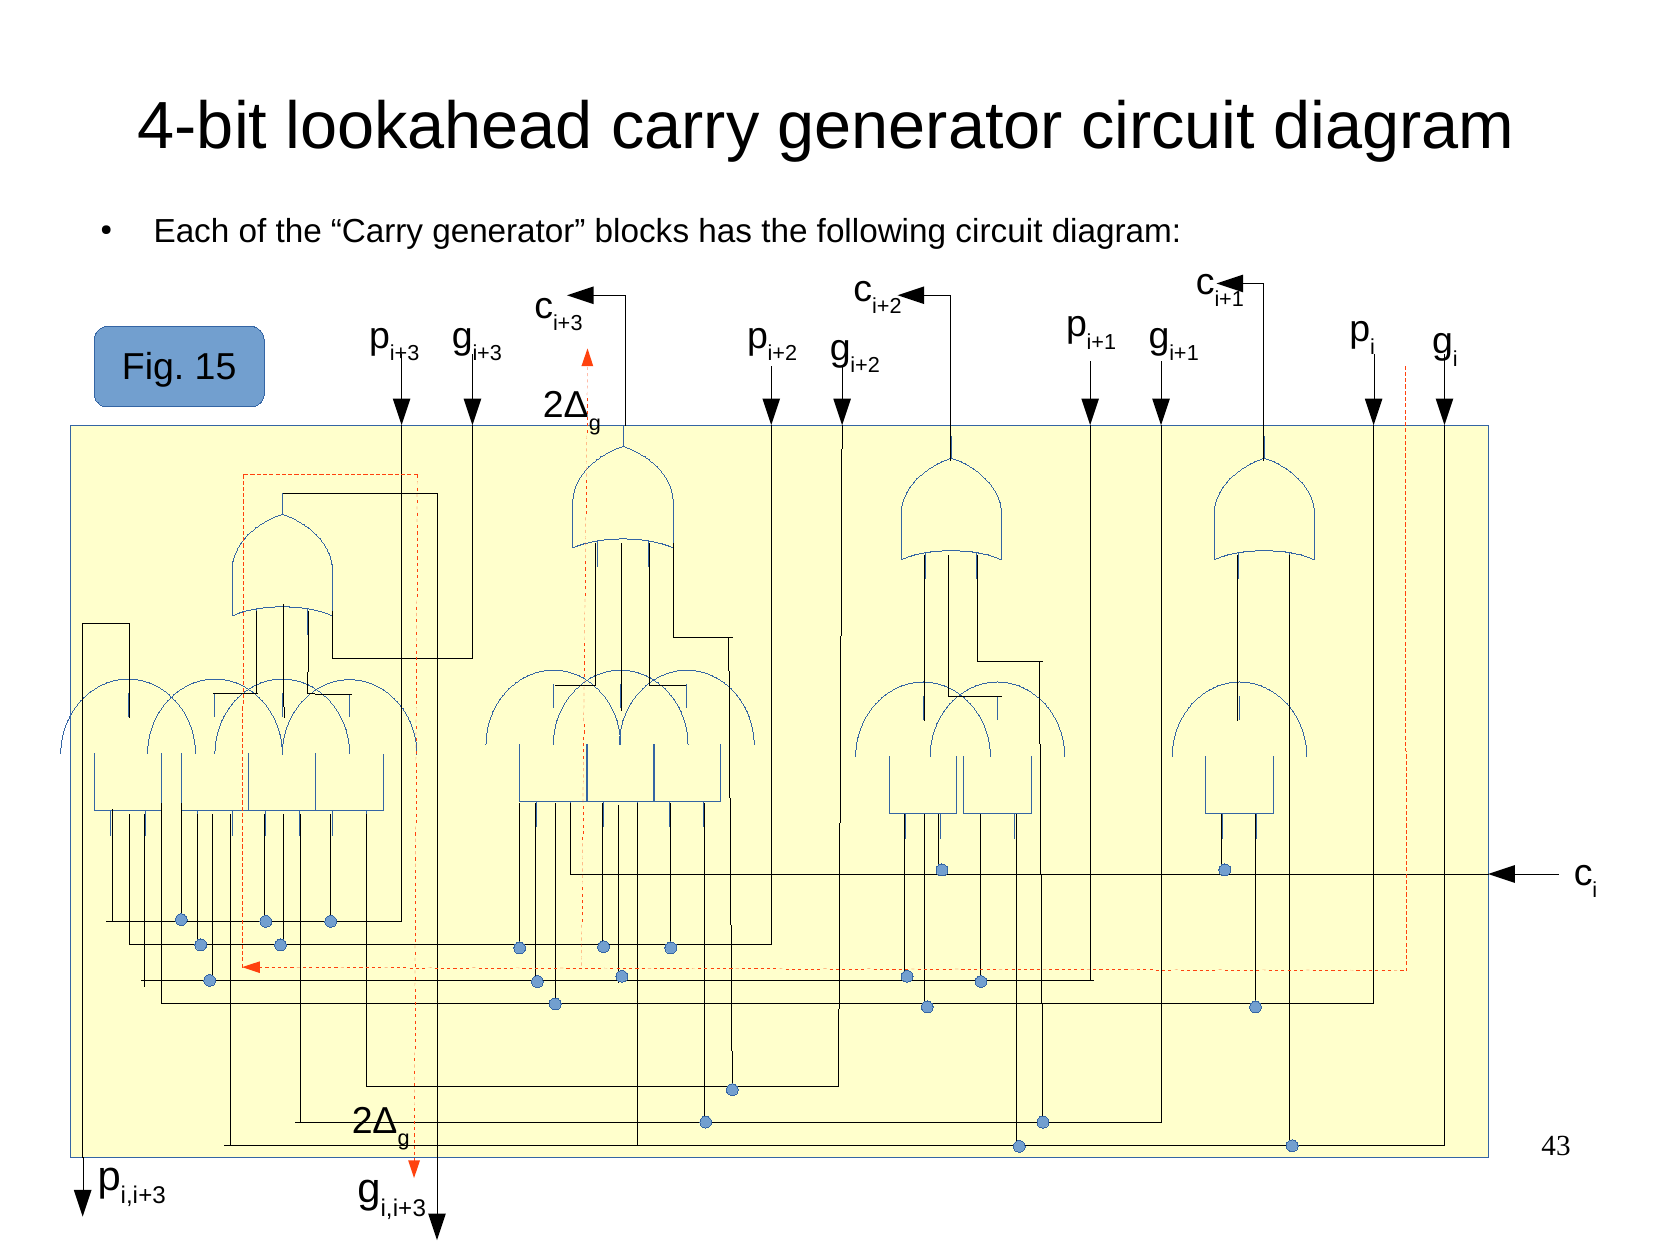

# 4-bit lookahead carry generator circuit diagram
Each of the “Carry generator” blocks has the following circuit diagram:
ci+1
ci+2
ci+3
pi+1
pi
pi+3
gi+3
pi+2
gi+1
gi
gi+2
Fig. 15
2Δg
ci
2Δg
43
pi,i+3
gi,i+3